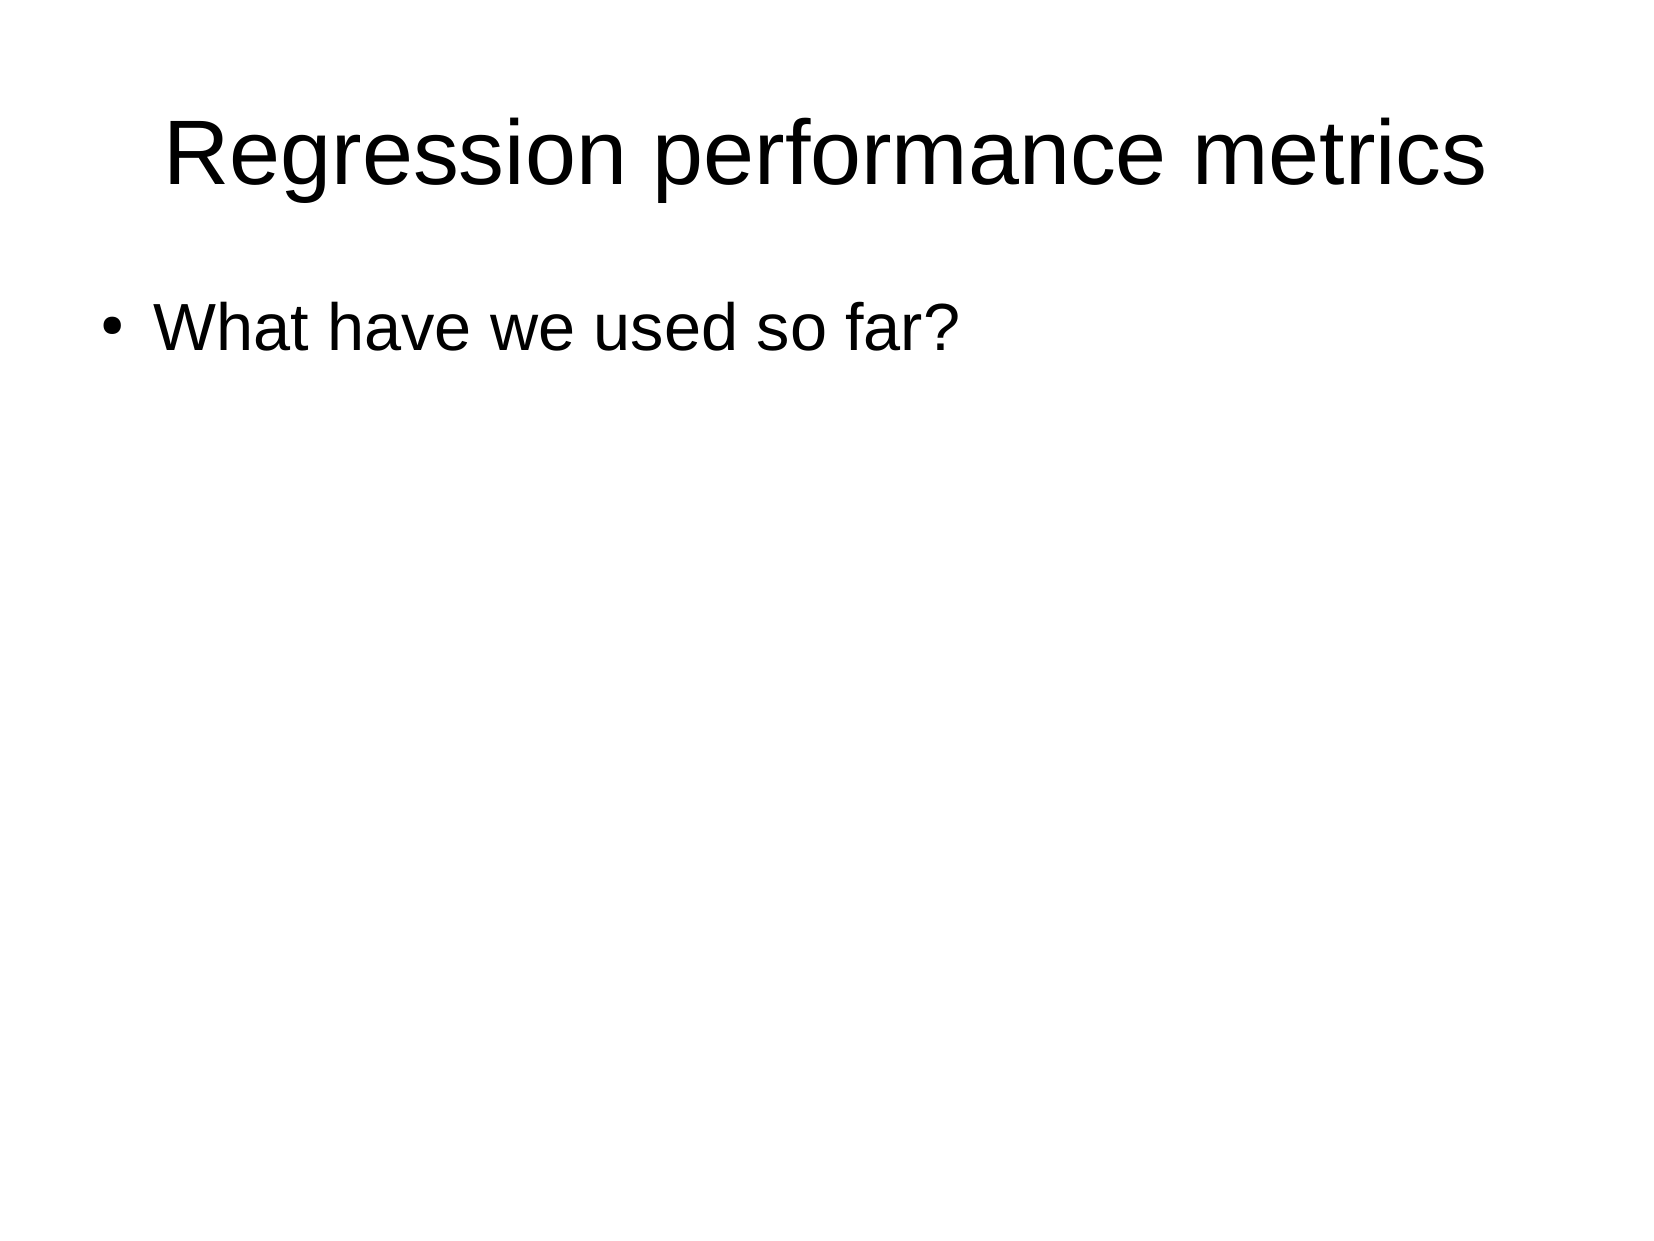

# Regression performance metrics
What have we used so far?